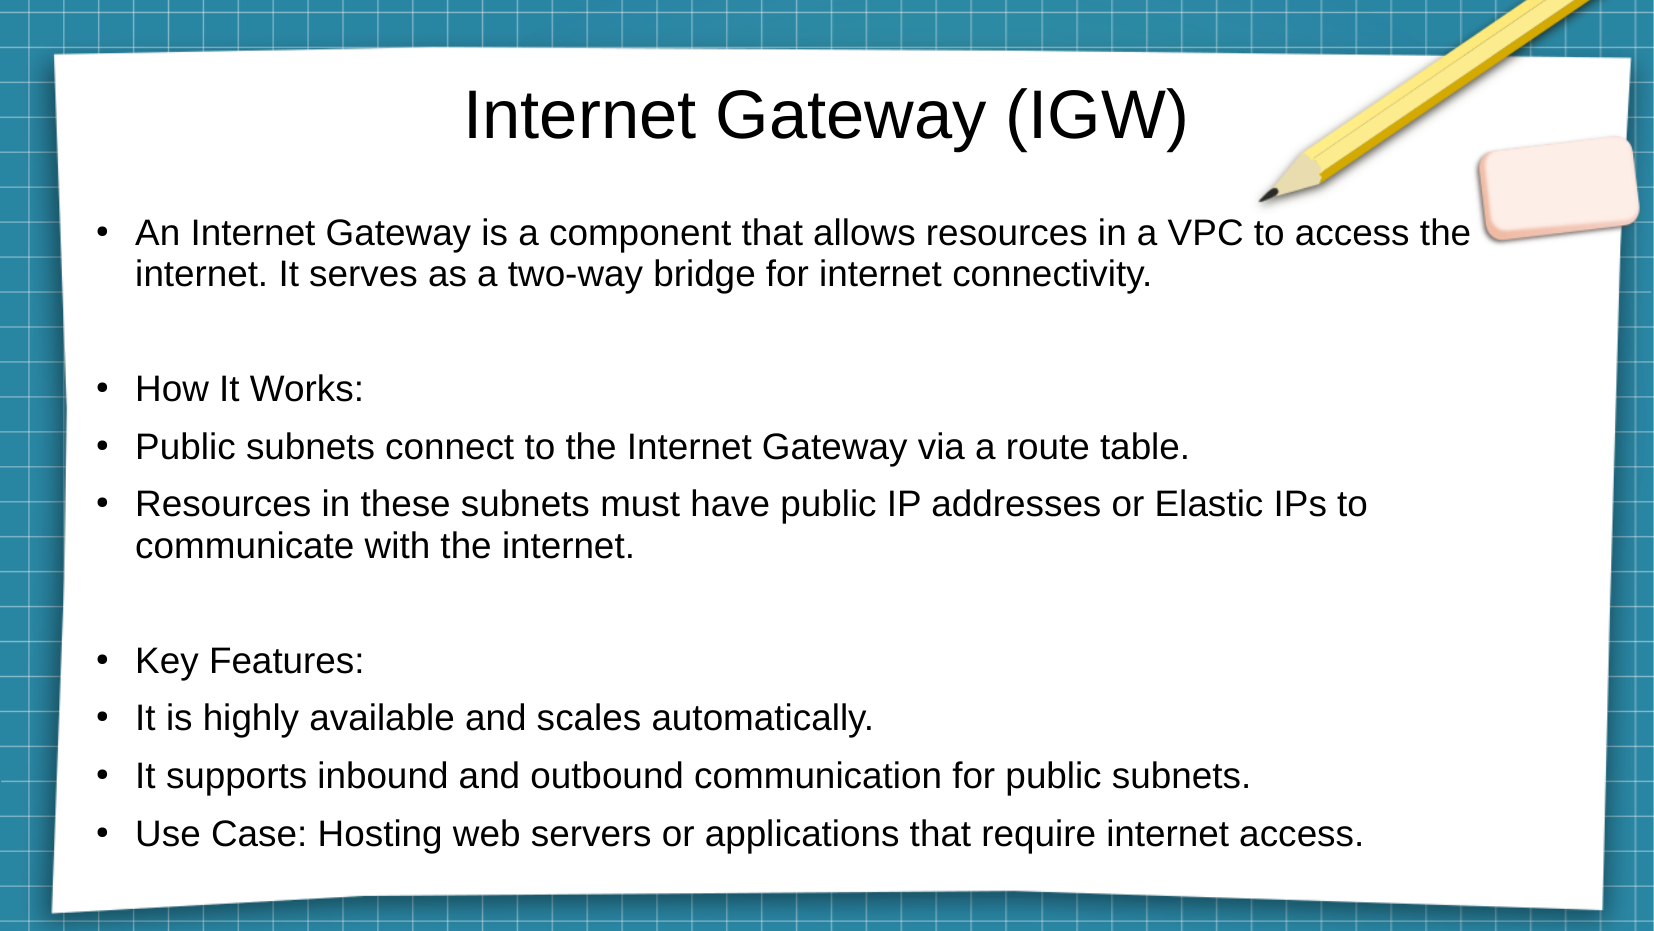

# Internet Gateway (IGW)
An Internet Gateway is a component that allows resources in a VPC to access the internet. It serves as a two-way bridge for internet connectivity.
How It Works:
Public subnets connect to the Internet Gateway via a route table.
Resources in these subnets must have public IP addresses or Elastic IPs to communicate with the internet.
Key Features:
It is highly available and scales automatically.
It supports inbound and outbound communication for public subnets.
Use Case: Hosting web servers or applications that require internet access.